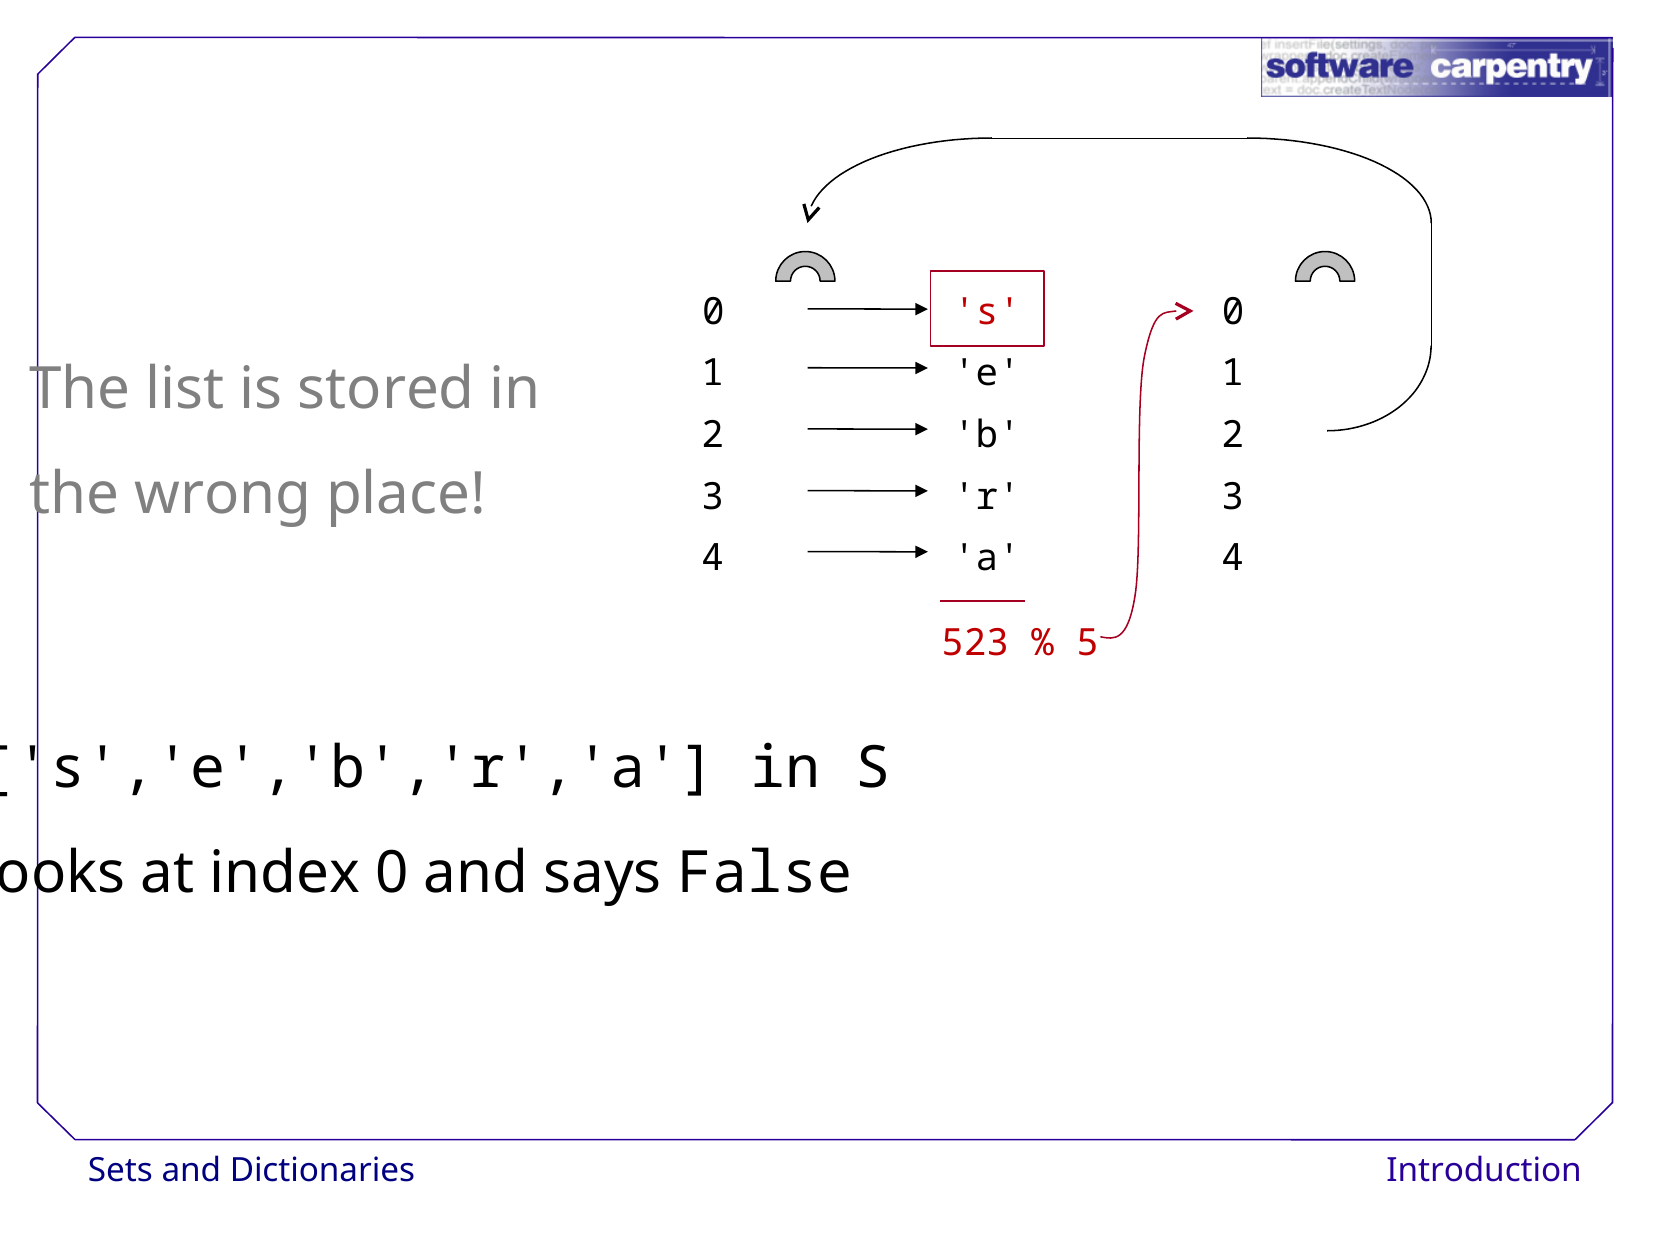

0
's'
0
| |
| --- |
| |
| |
| |
| |
| |
| --- |
| |
| |
| |
| |
The list is stored in
the wrong place!
1
'e'
1
'b'
2
2
3
'r'
3
'a'
4
4
523 % 5
['s','e','b','r','a'] in S
looks at index 0 and says False